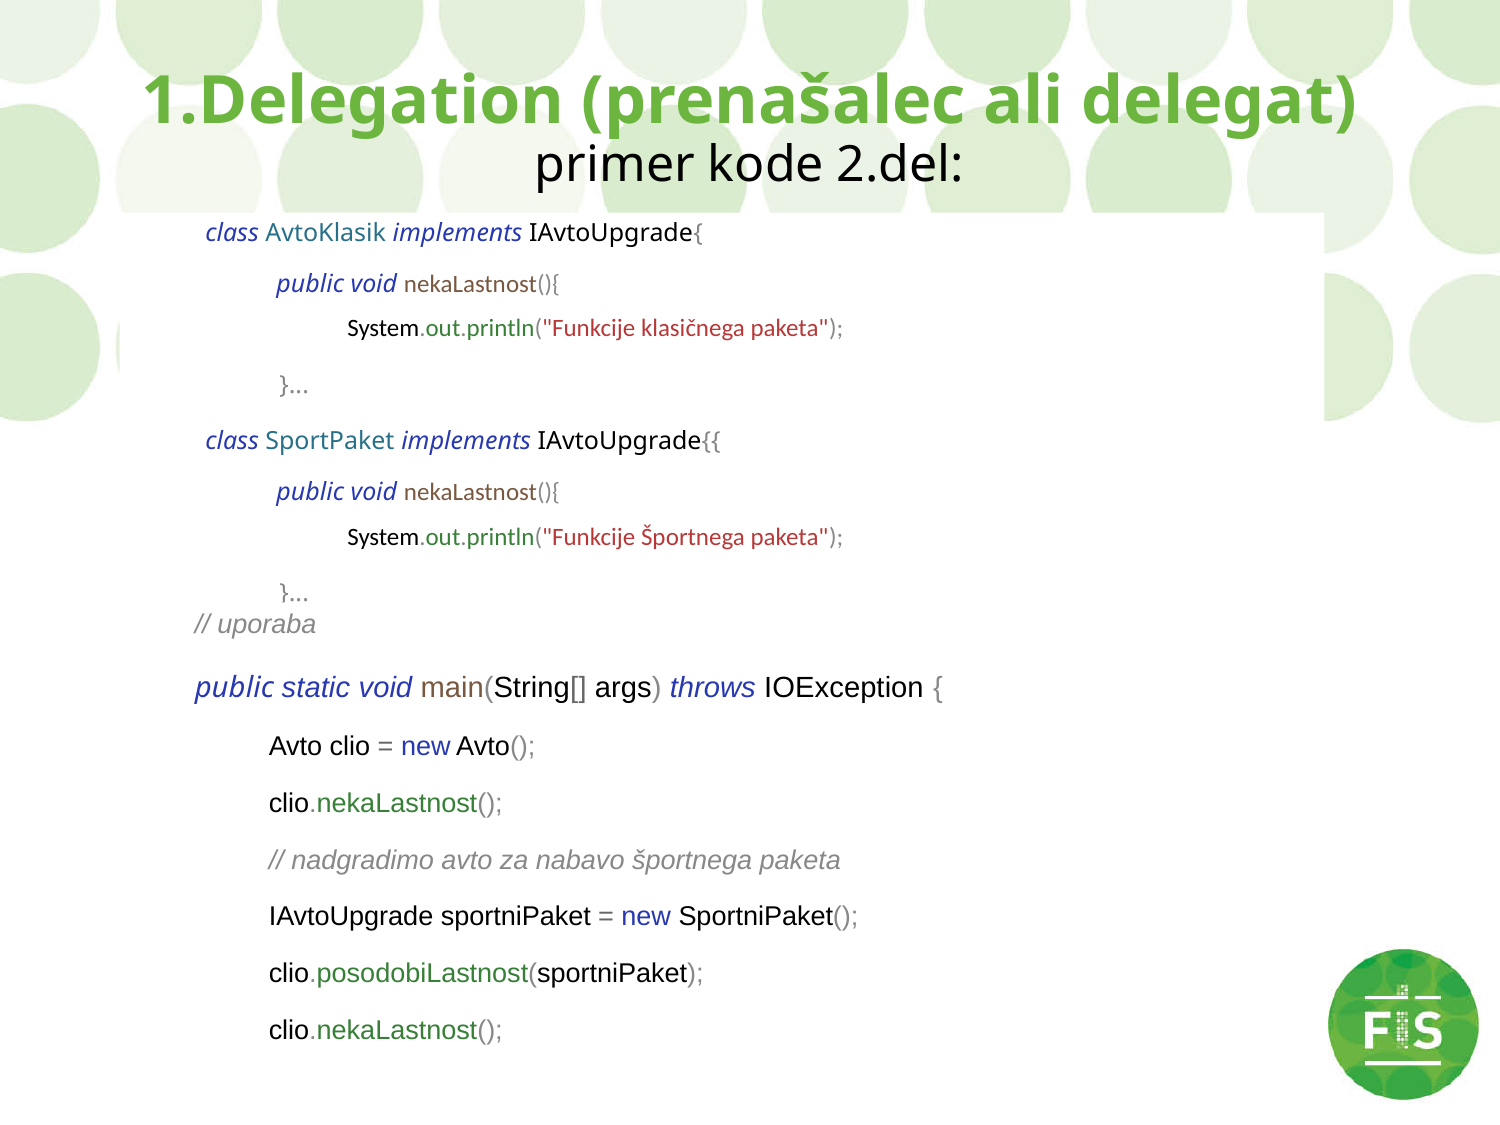

# 1.Delegation (prenašalec ali delegat) primer kode 2.del:
class AvtoKlasik implements IAvtoUpgrade{
public void nekaLastnost(){
System.out.println("Funkcije klasičnega paketa");
 	}...
class SportPaket implements IAvtoUpgrade{{
public void nekaLastnost(){
System.out.println("Funkcije Športnega paketa");
 	}...
	// uporaba
	public static void main(String[] args) throws IOException	{
		Avto clio = new Avto();
		clio.nekaLastnost();
		// nadgradimo avto za nabavo športnega paketa
		IAvtoUpgrade sportniPaket = new SportniPaket();
		clio.posodobiLastnost(sportniPaket);
		clio.nekaLastnost();